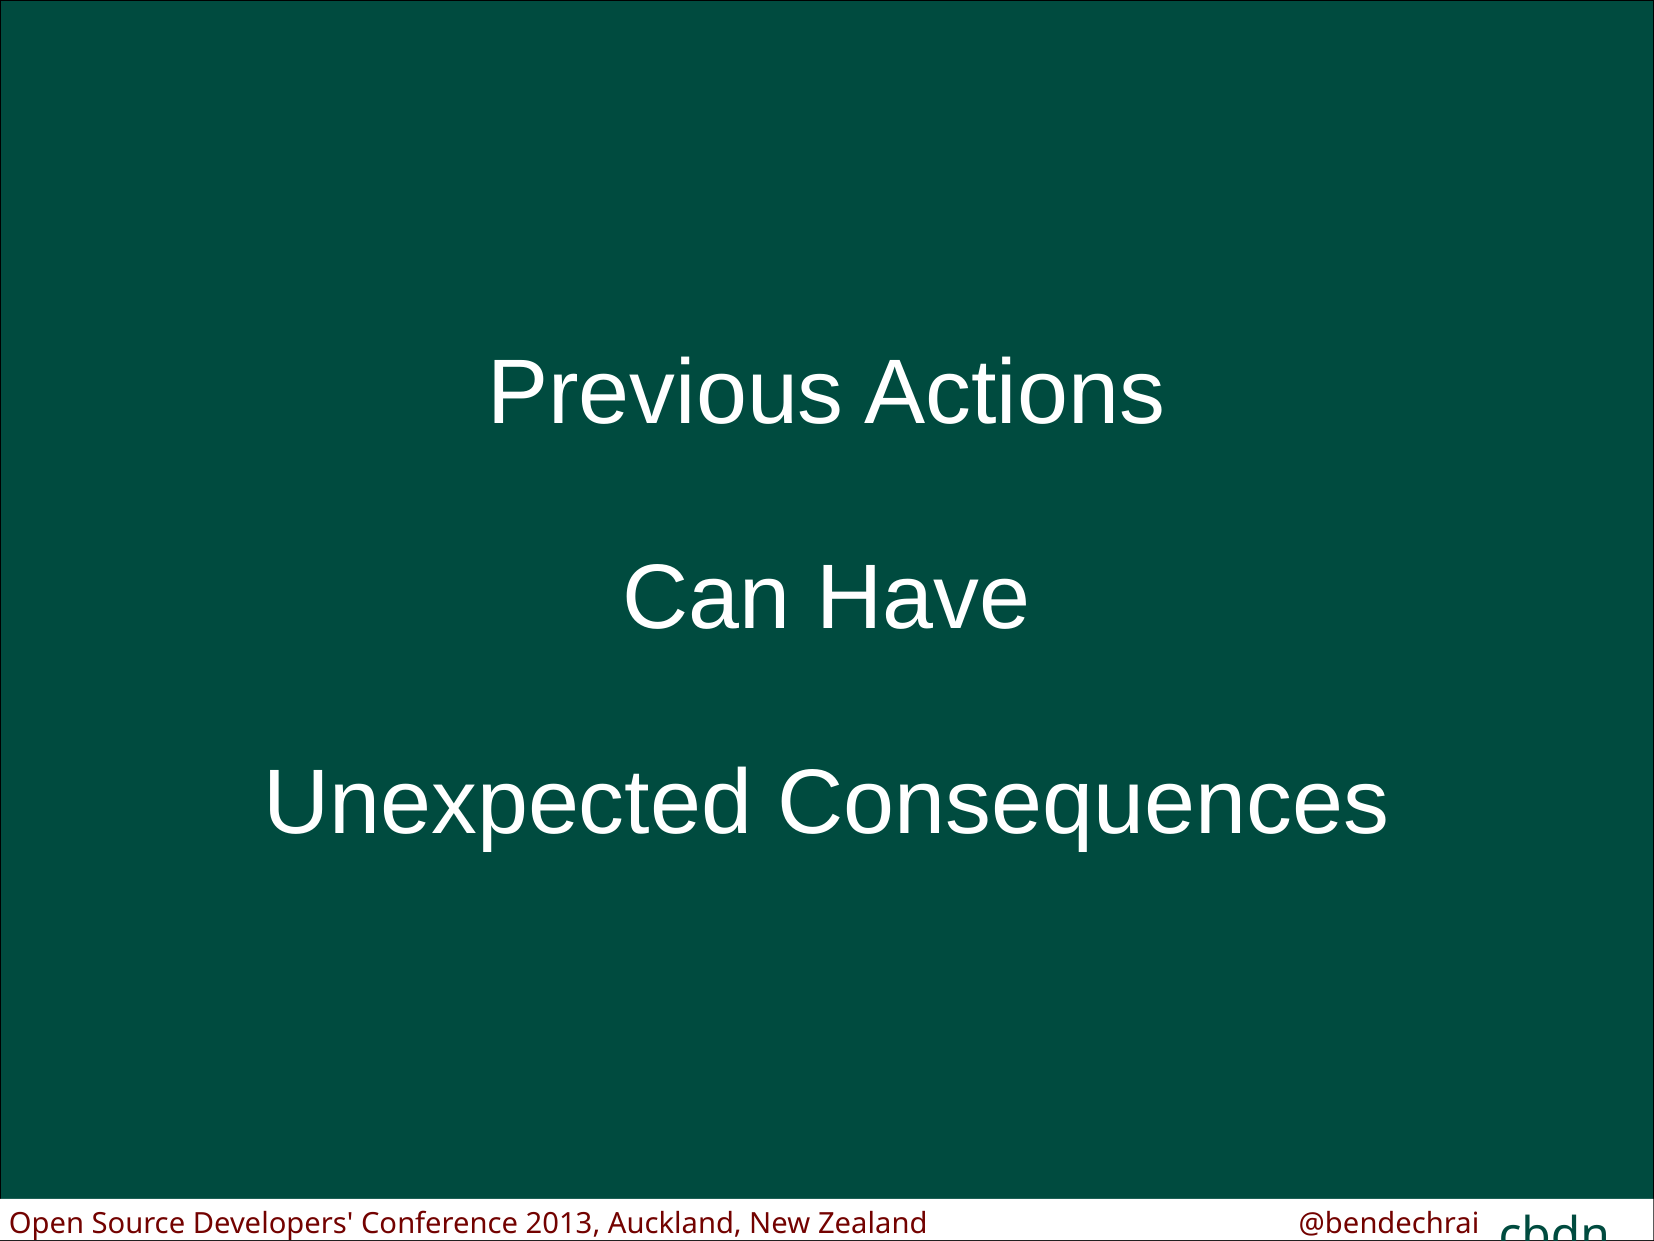

# Previous Actions Can Have Unexpected Consequences
cbdn
Open Source Developers' Conference 2013, Auckland, New Zealand
@bendechrai